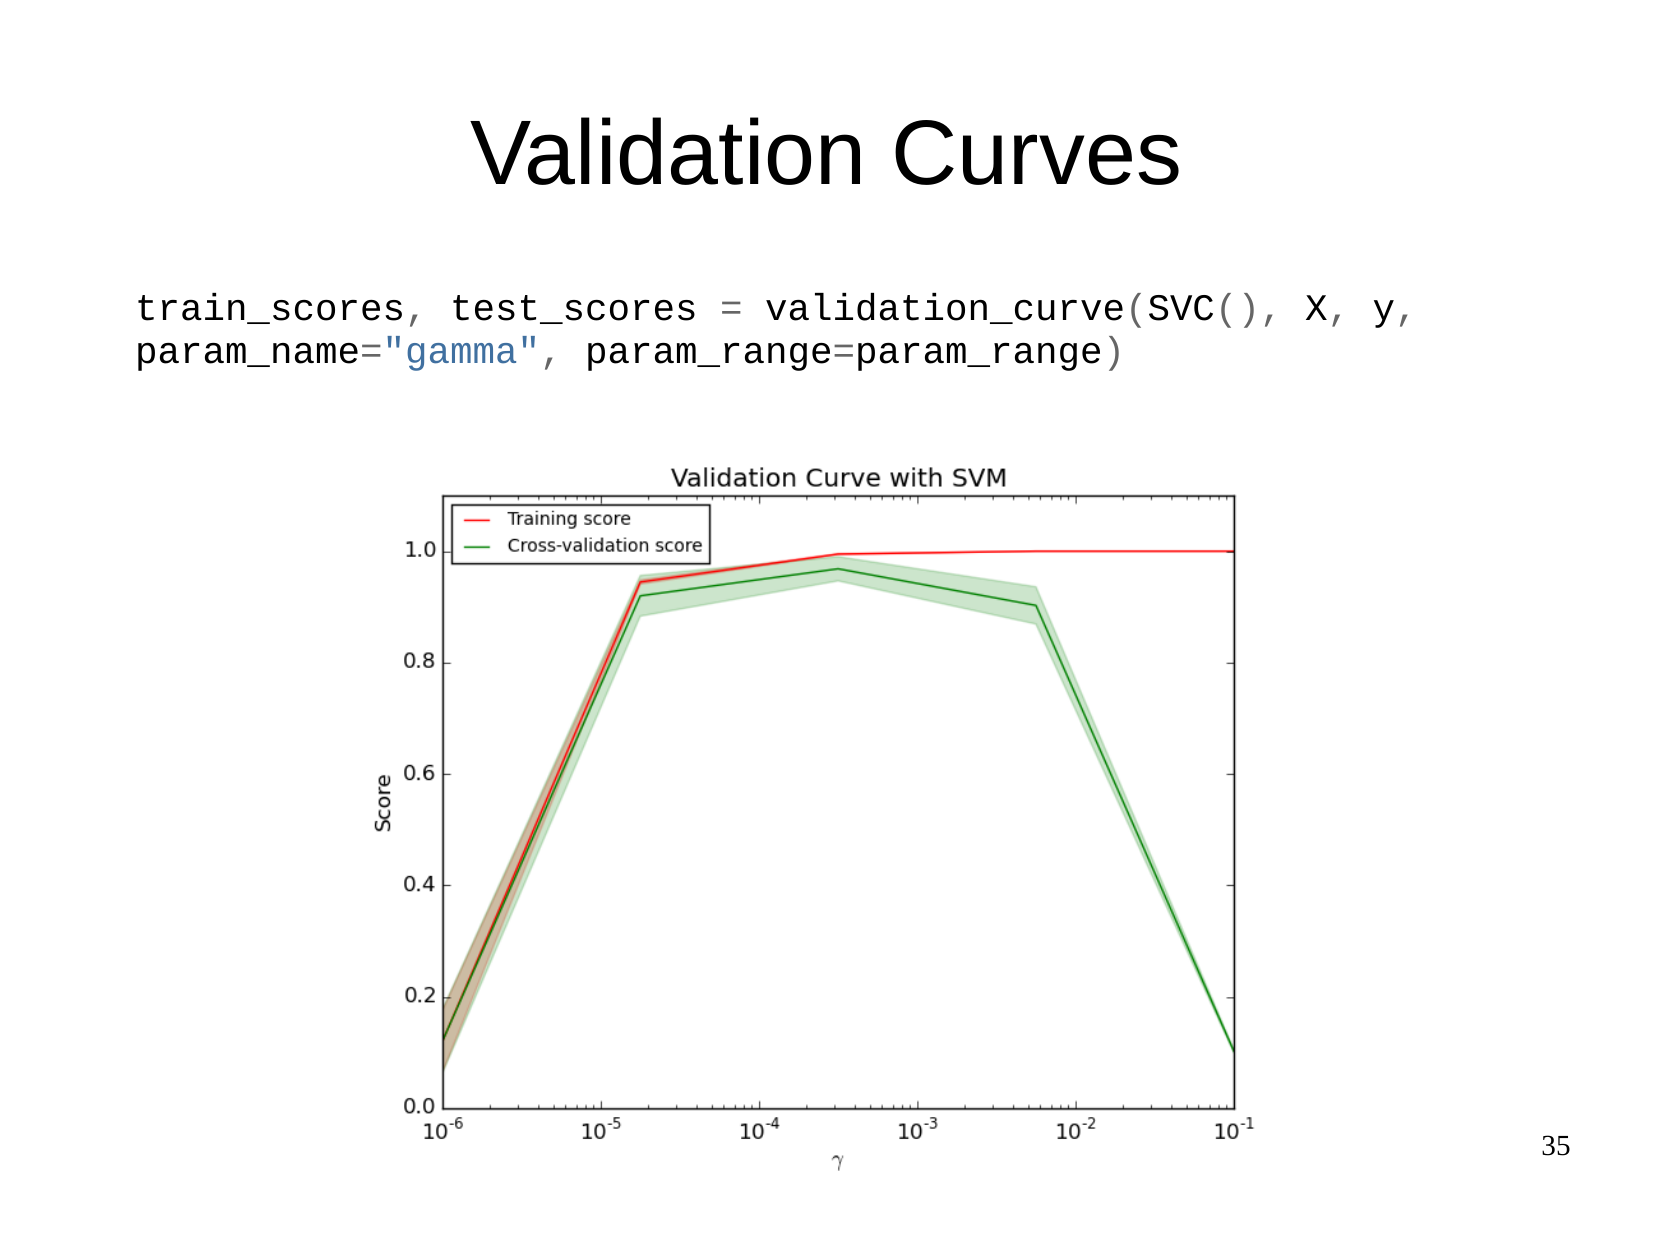

# Validation Curves
train_scores, test_scores = validation_curve(SVC(), X, y, param_name="gamma", param_range=param_range)
35